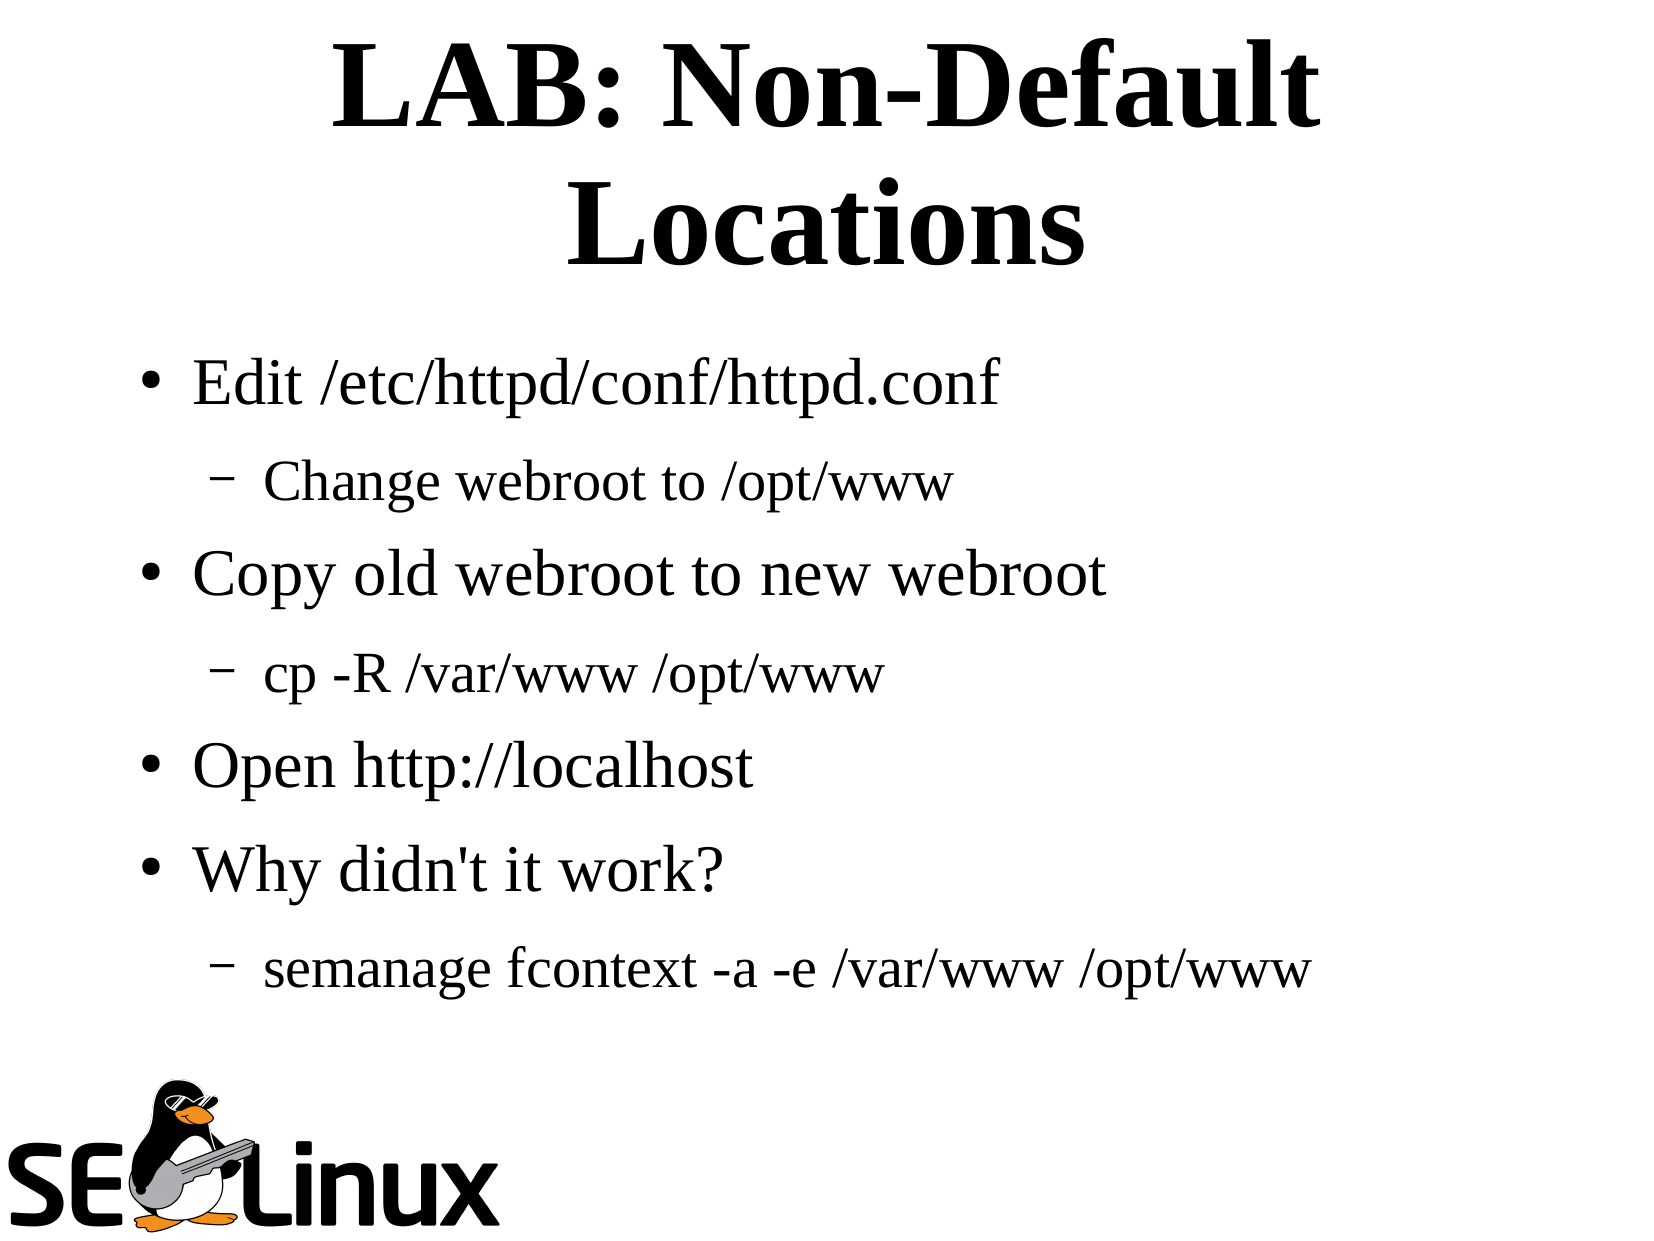

# LAB: Non-Default Locations
Edit /etc/httpd/conf/httpd.conf
Change webroot to /opt/www
Copy old webroot to new webroot
cp -R /var/www /opt/www
Open http://localhost
Why didn't it work?
semanage fcontext -a -e /var/www /opt/www